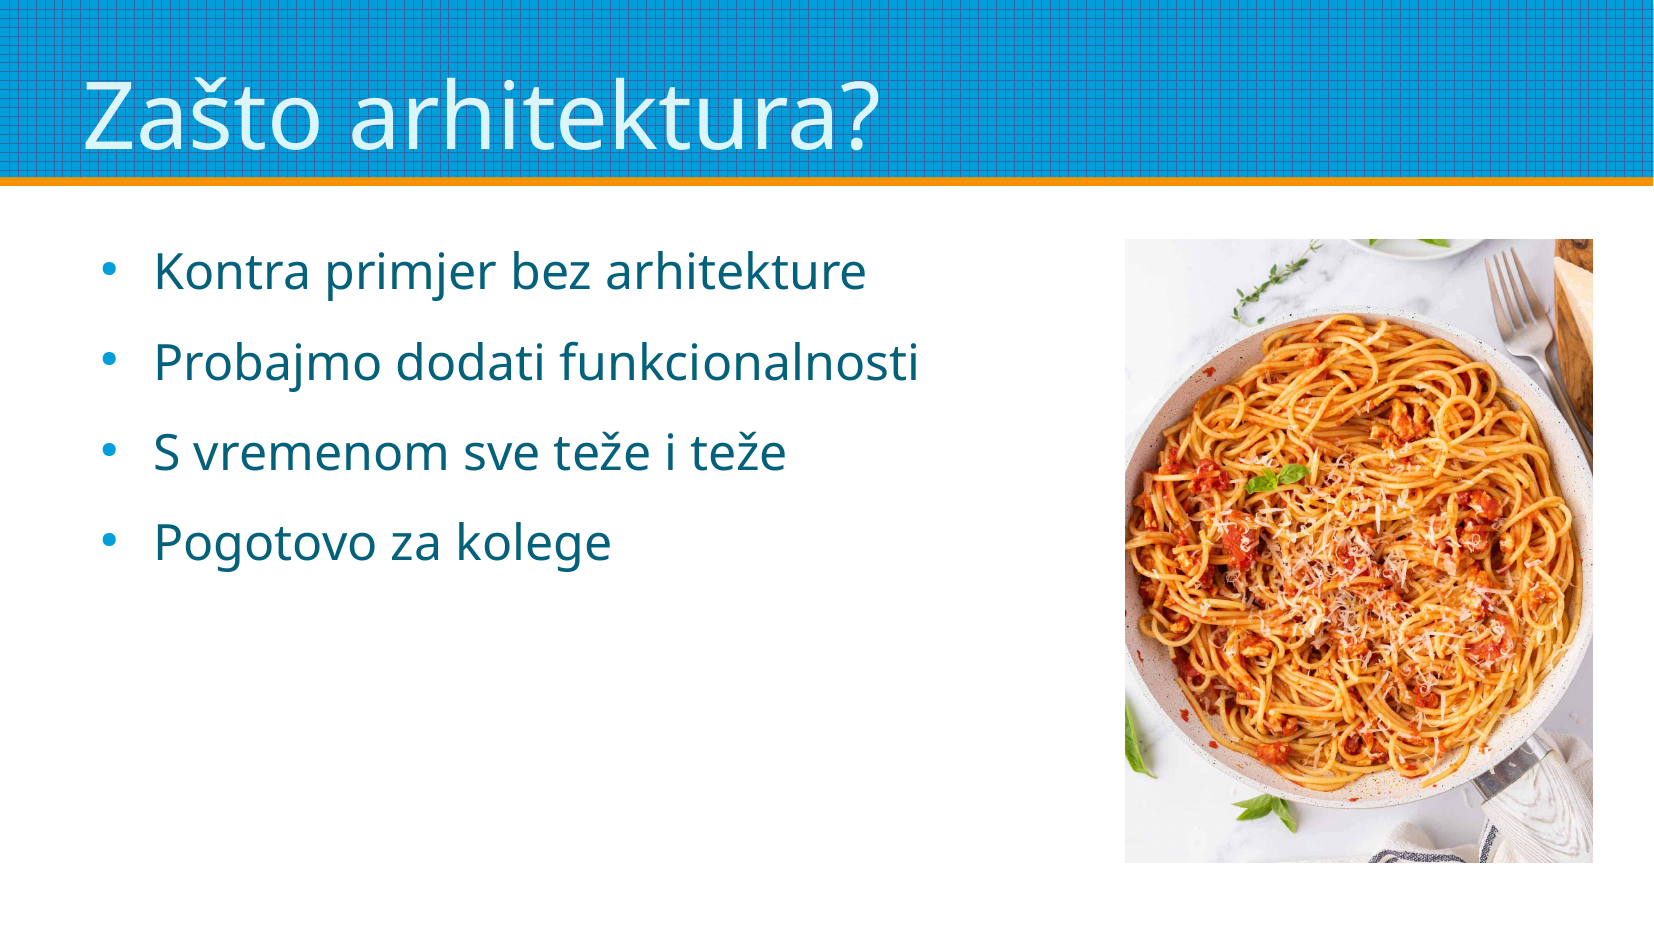

# Zašto arhitektura?
Kontra primjer bez arhitekture
Probajmo dodati funkcionalnosti
S vremenom sve teže i teže
Pogotovo za kolege